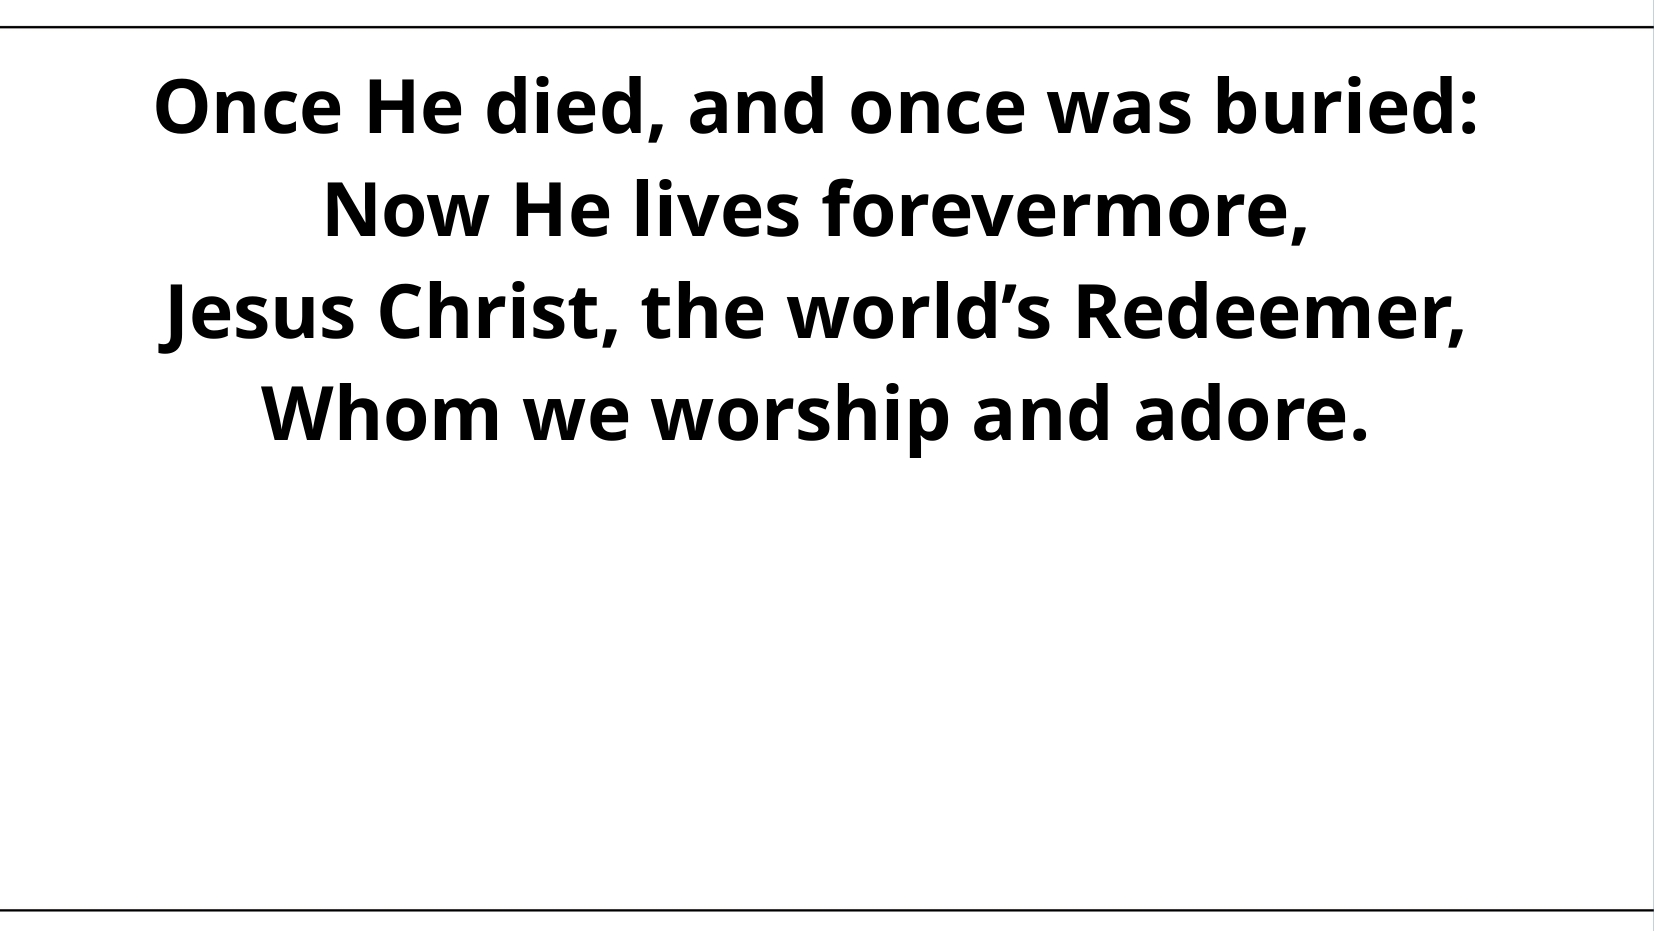

Once He died, and once was buried:
Now He lives forevermore,
Jesus Christ, the world’s Redeemer,
Whom we worship and adore.